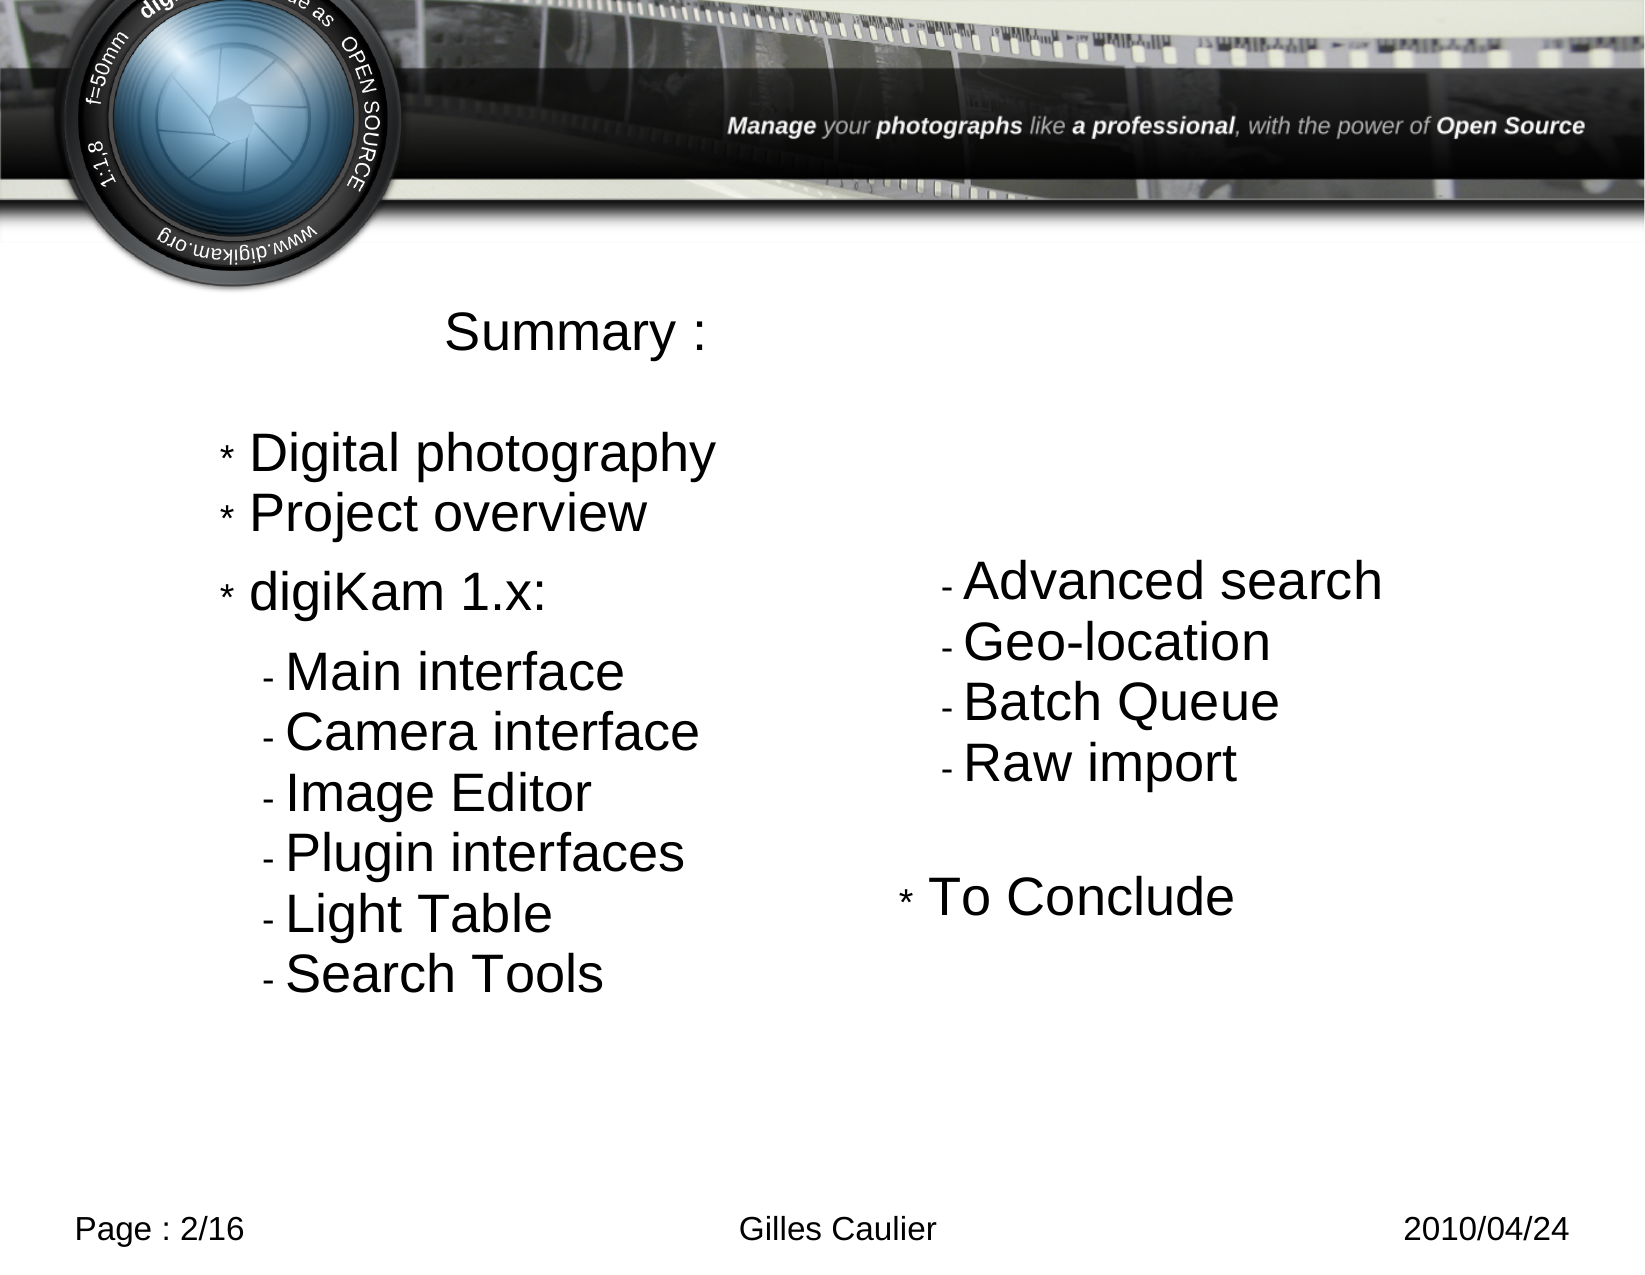

# Summary :
 * Digital photography
 * Project overview
 * digiKam 1.x:
 - Main interface
 - Camera interface
   - Image Editor
 - Plugin interfaces
 - Light Table
 - Search Tools
 - Advanced search
 - Geo-location
 - Batch Queue
 - Raw import
 * To Conclude
Page : /16							Gilles Caulier							2010/04/24